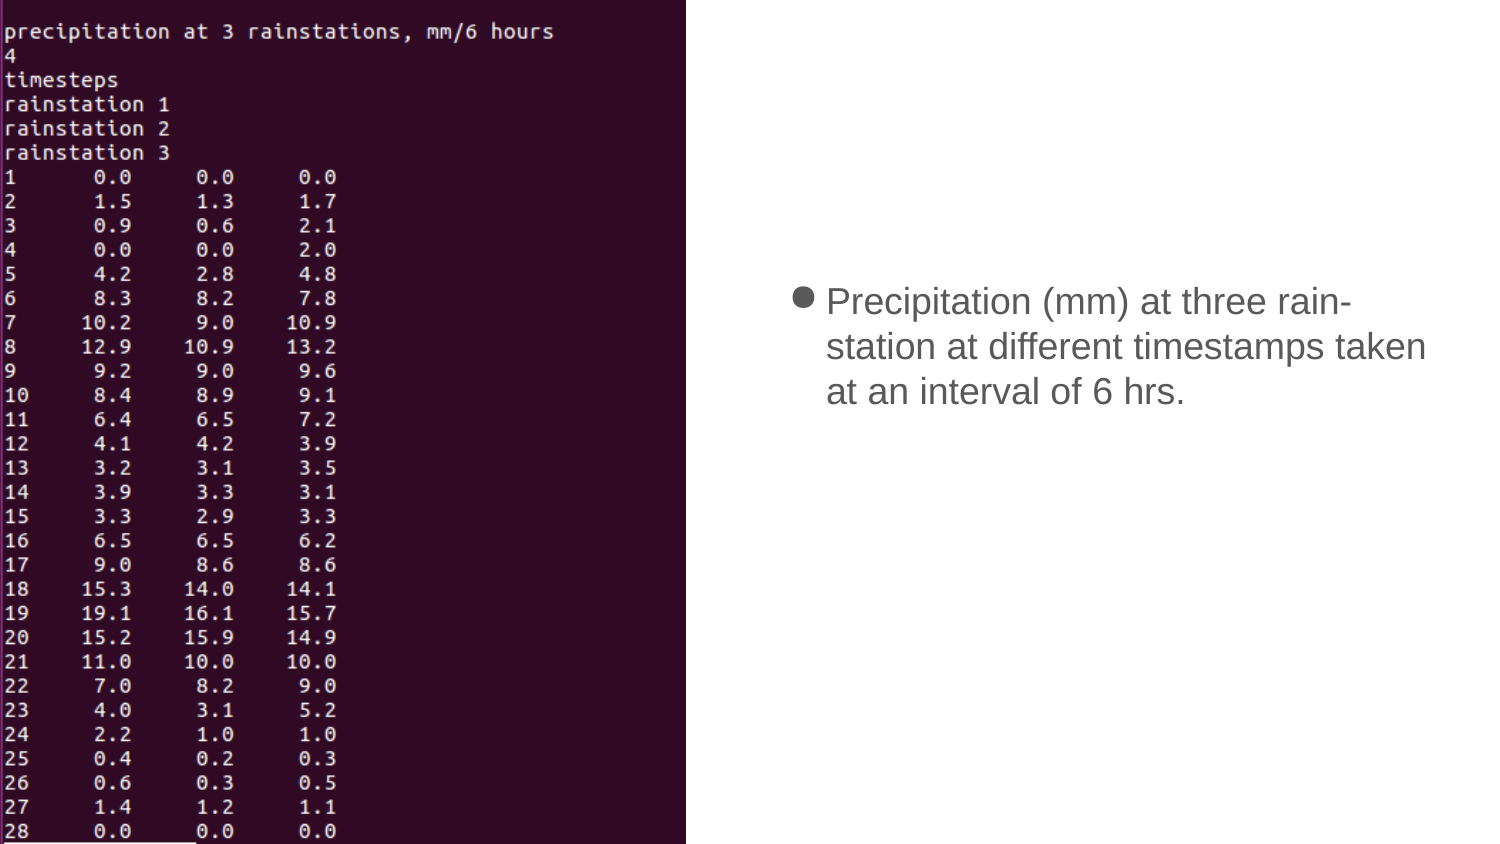

#
Precipitation (mm) at three rain-station at different timestamps taken at an interval of 6 hrs.